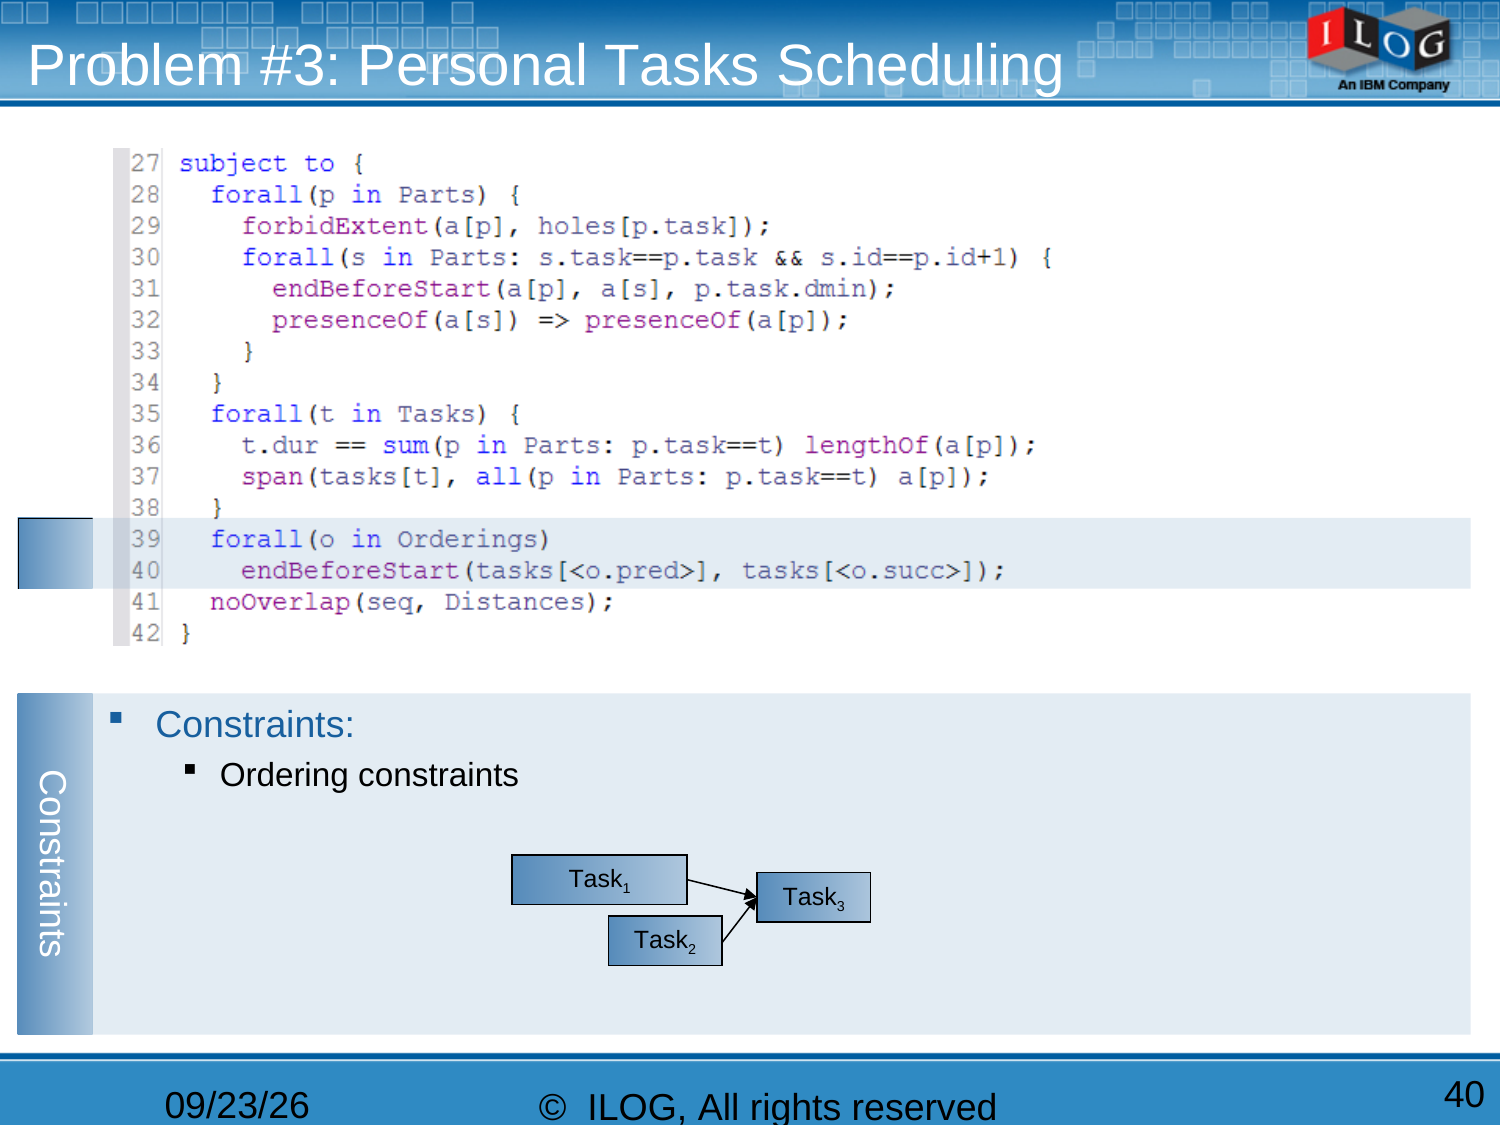

# Problem #3: Personal Tasks Scheduling
Constraints:
Ordering constraints
Constraints
Task1
Task3
Task2
40
© ILOG, All rights reserved